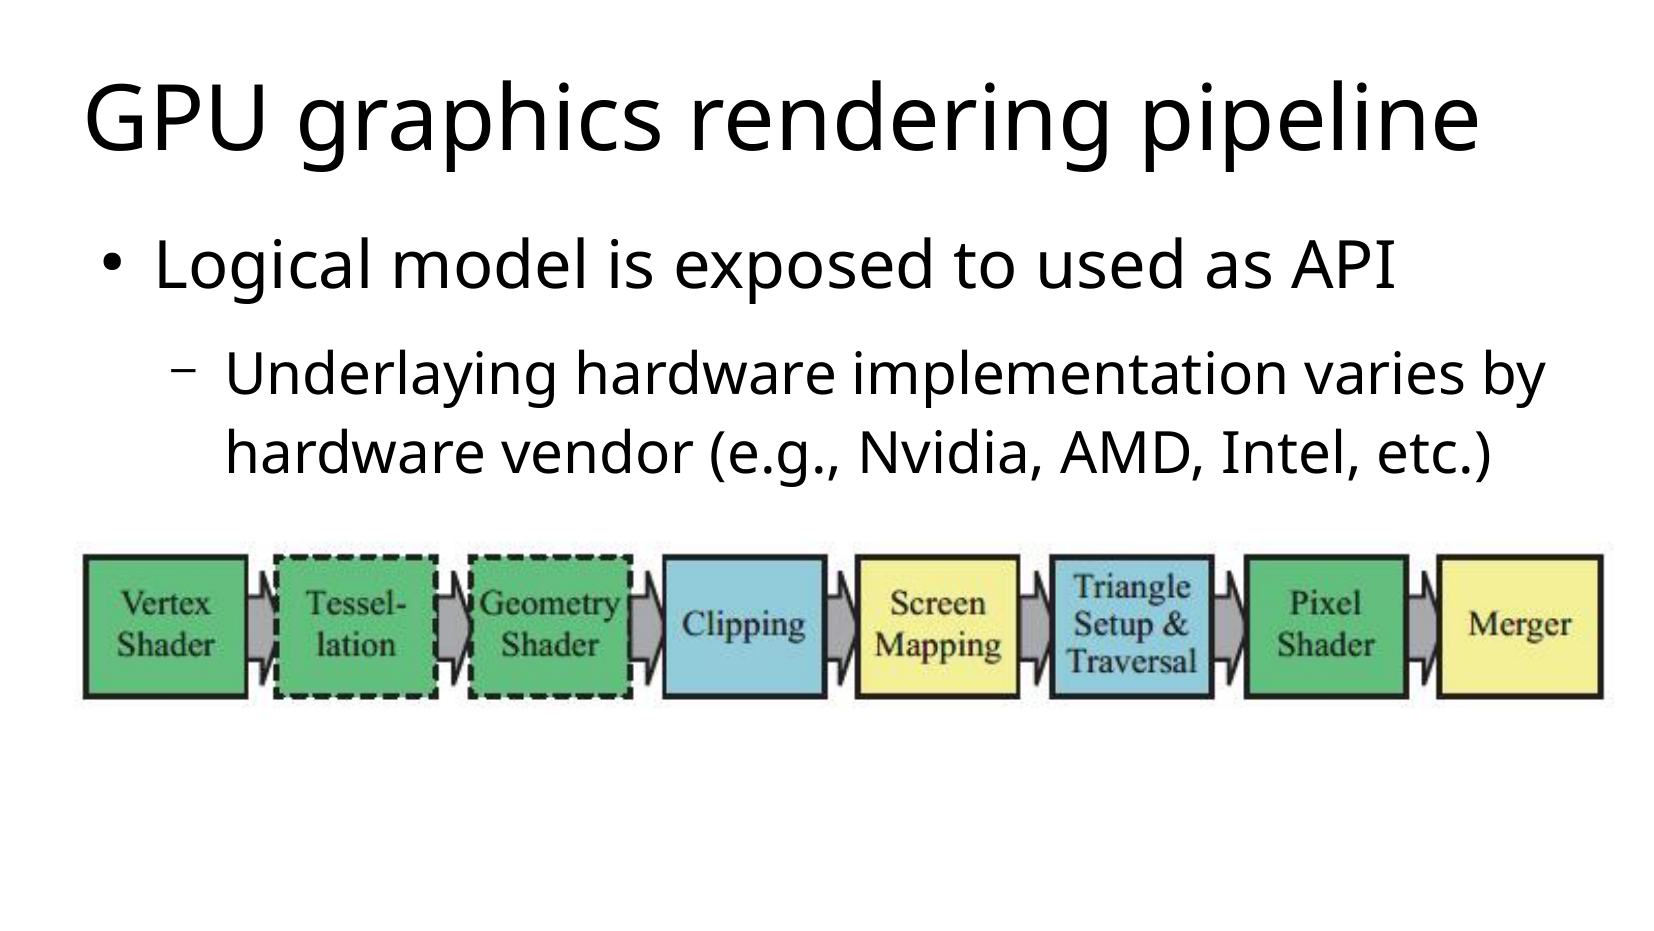

# GPU graphics rendering pipeline
Logical model is exposed to used as API
Underlaying hardware implementation varies by hardware vendor (e.g., Nvidia, AMD, Intel, etc.)